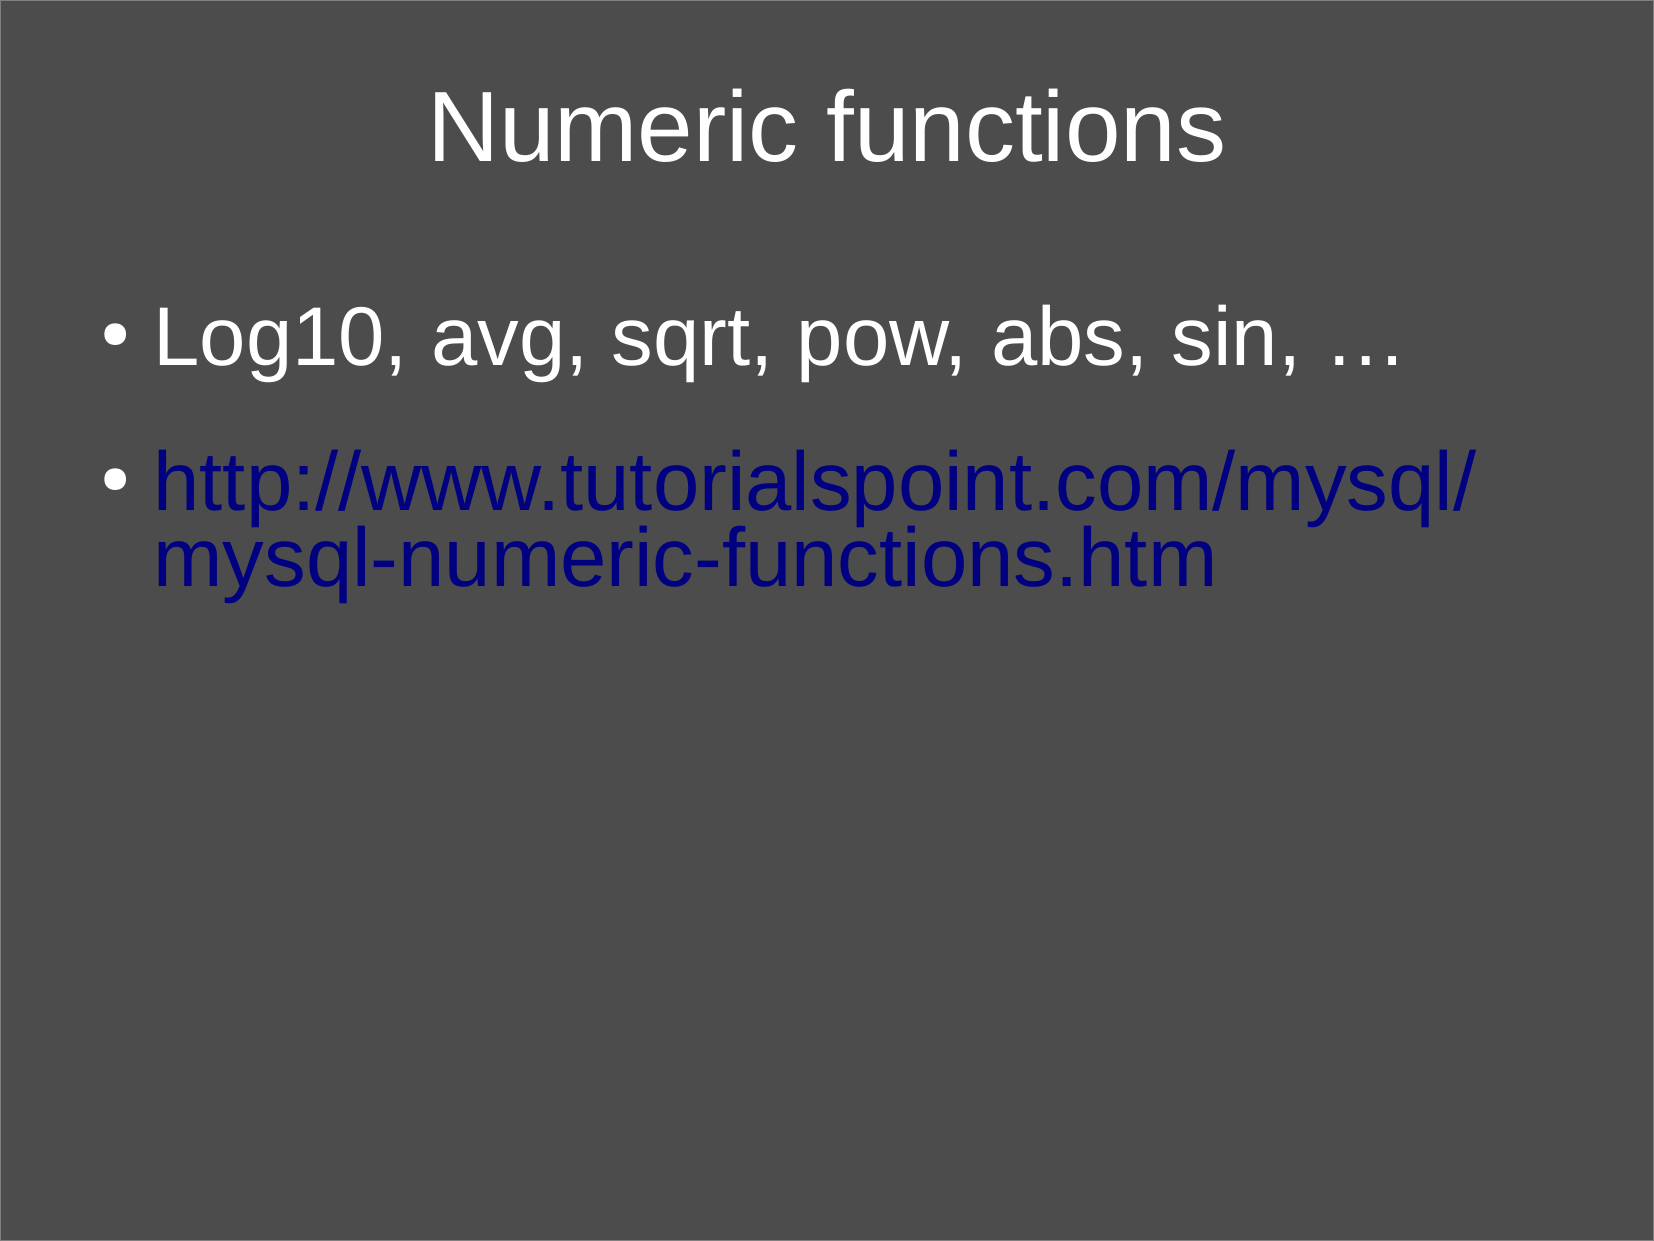

# Numeric functions
Log10, avg, sqrt, pow, abs, sin, …
http://www.tutorialspoint.com/mysql/mysql-numeric-functions.htm